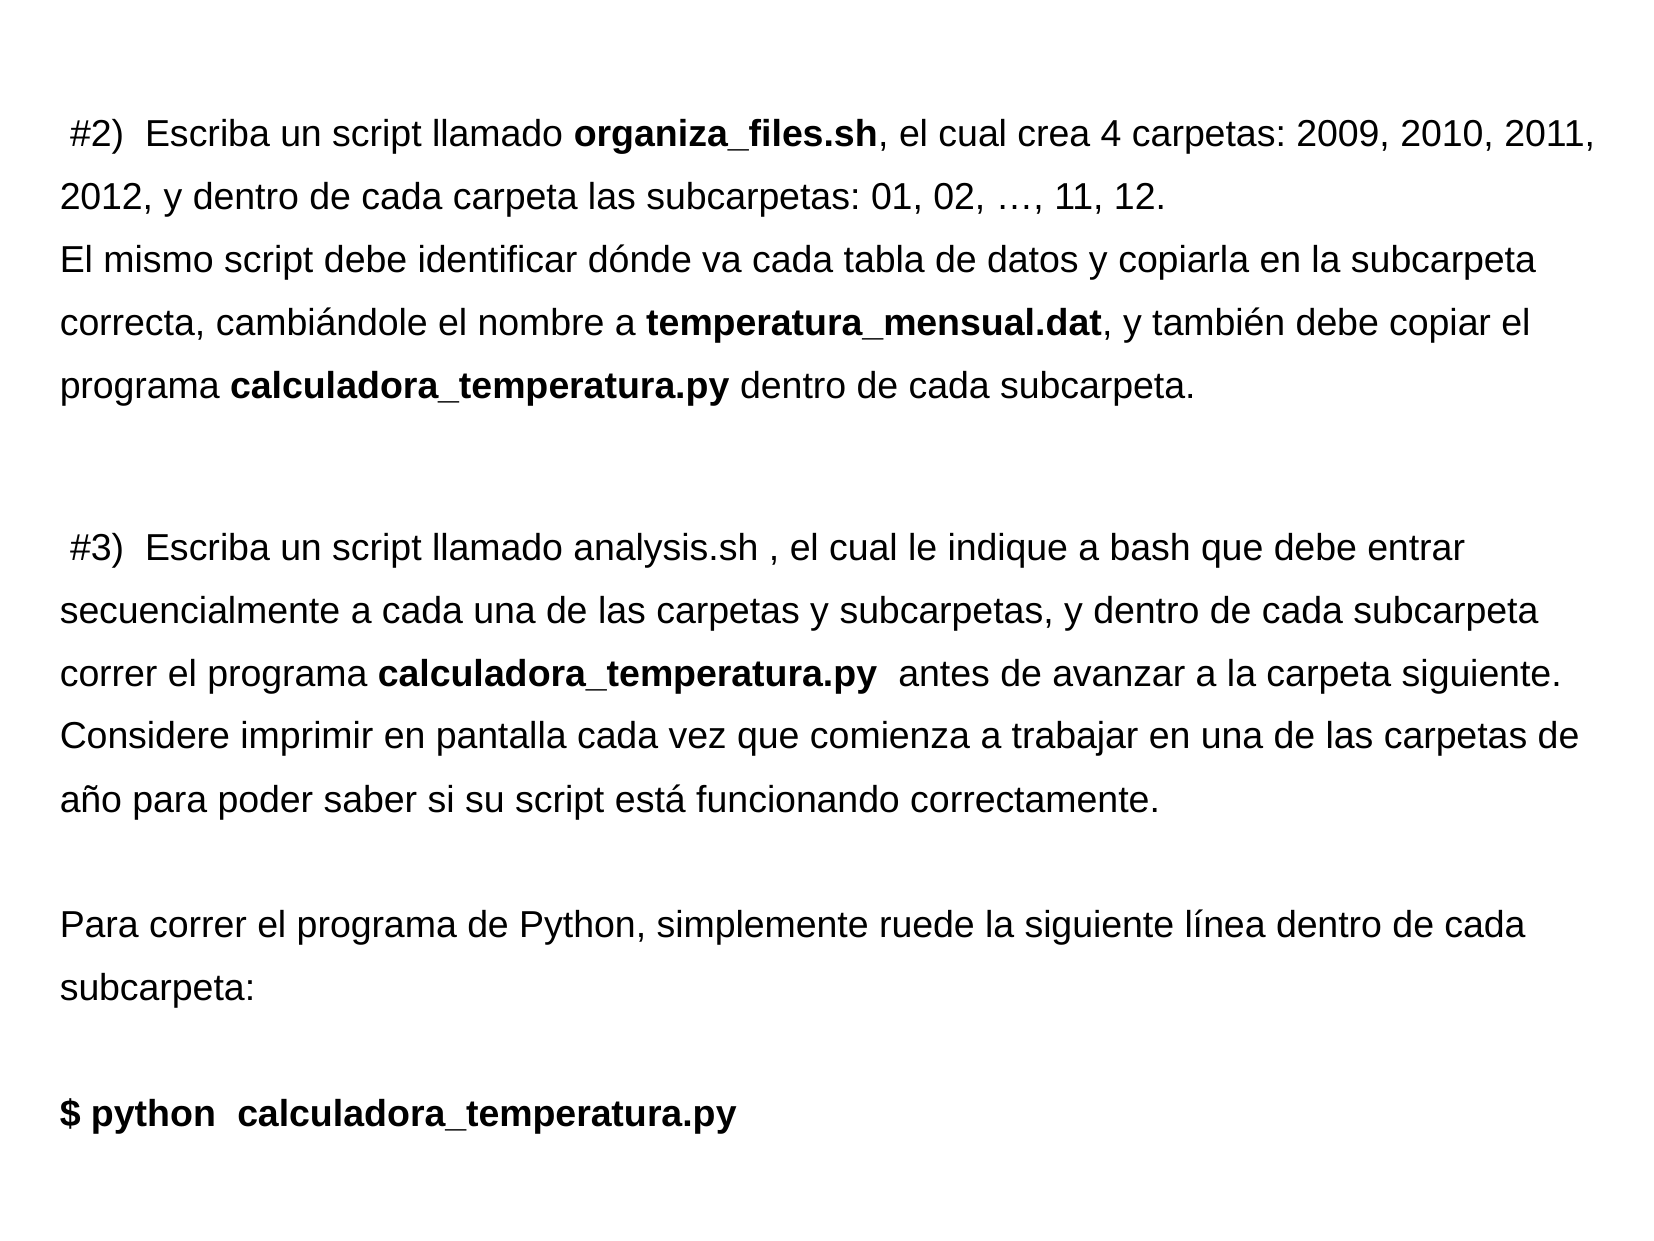

#2) Escriba un script llamado organiza_files.sh, el cual crea 4 carpetas: 2009, 2010, 2011, 2012, y dentro de cada carpeta las subcarpetas: 01, 02, …, 11, 12.
El mismo script debe identificar dónde va cada tabla de datos y copiarla en la subcarpeta correcta, cambiándole el nombre a temperatura_mensual.dat, y también debe copiar el programa calculadora_temperatura.py dentro de cada subcarpeta.
 #3) Escriba un script llamado analysis.sh , el cual le indique a bash que debe entrar secuencialmente a cada una de las carpetas y subcarpetas, y dentro de cada subcarpeta correr el programa calculadora_temperatura.py antes de avanzar a la carpeta siguiente.
Considere imprimir en pantalla cada vez que comienza a trabajar en una de las carpetas de año para poder saber si su script está funcionando correctamente.
Para correr el programa de Python, simplemente ruede la siguiente línea dentro de cada subcarpeta:
$ python calculadora_temperatura.py